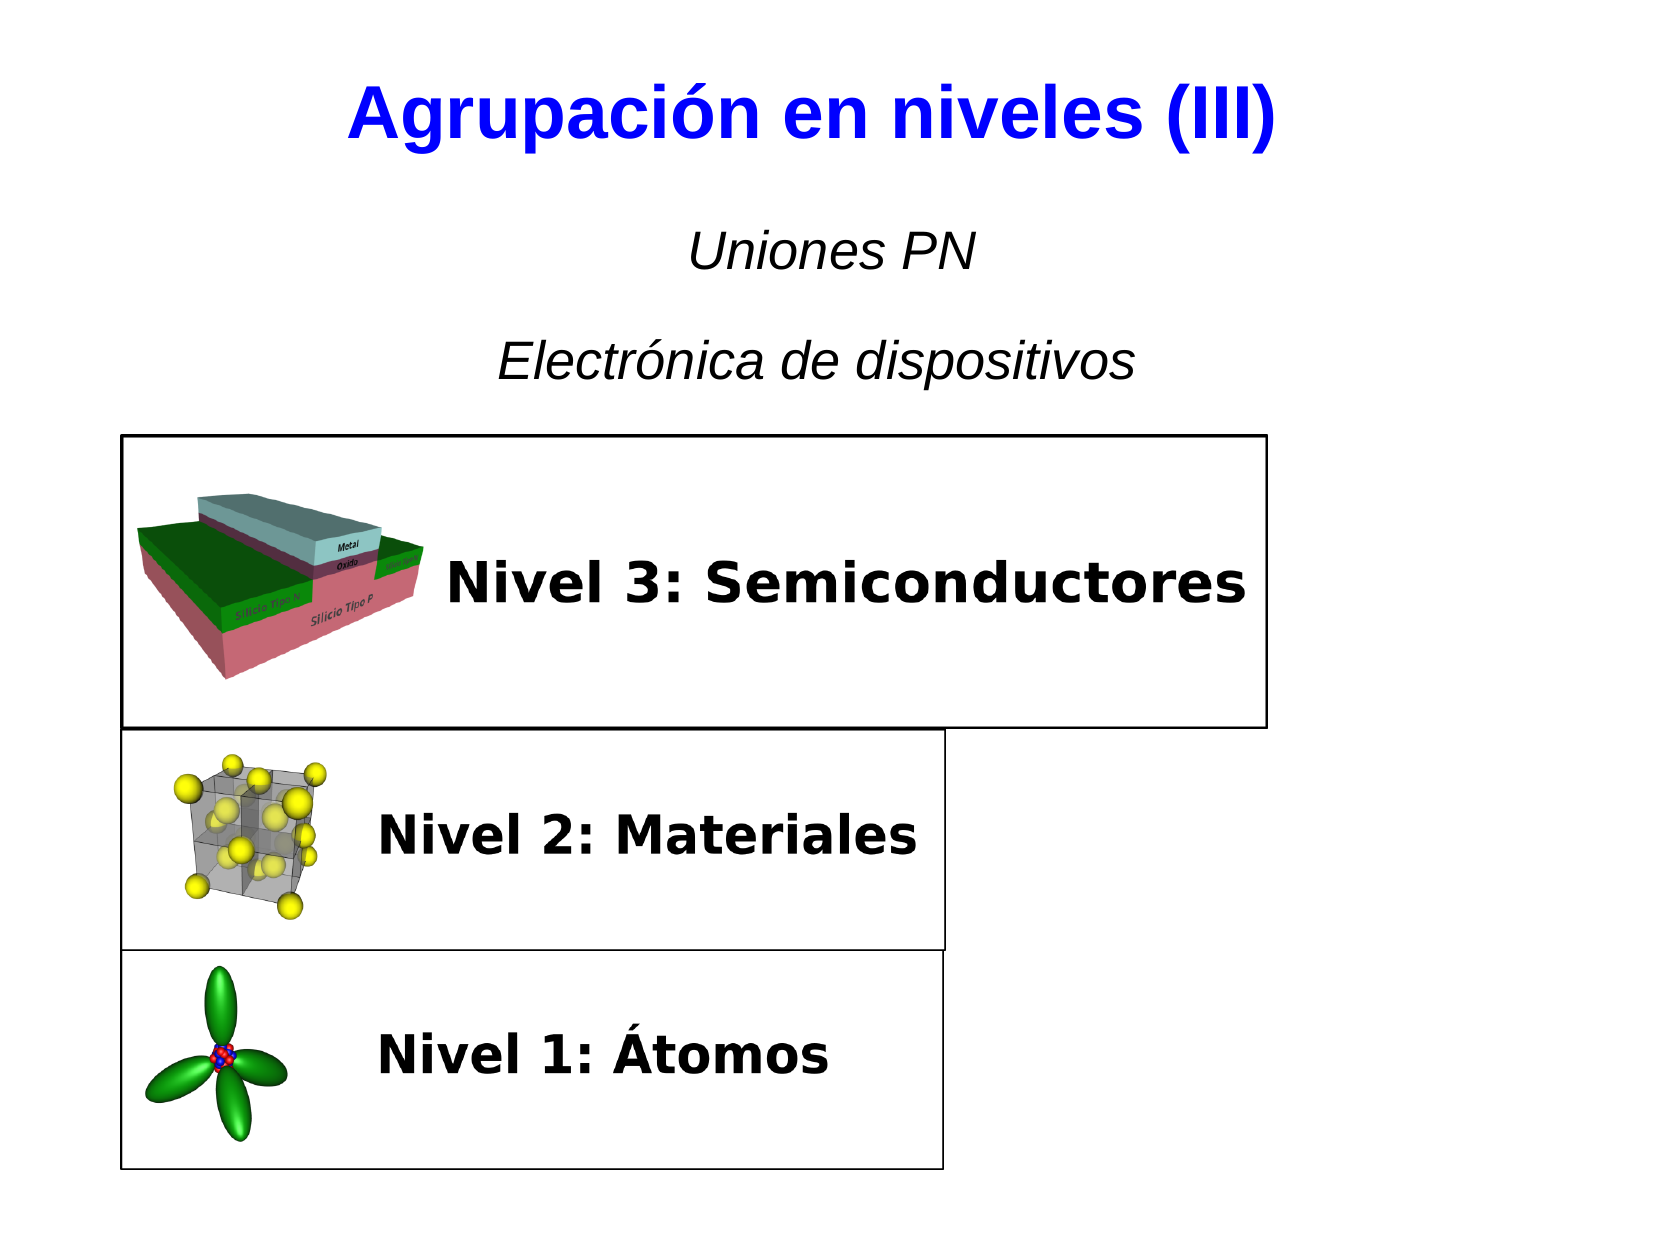

Agrupación en niveles (III)
Uniones PN
Electrónica de dispositivos